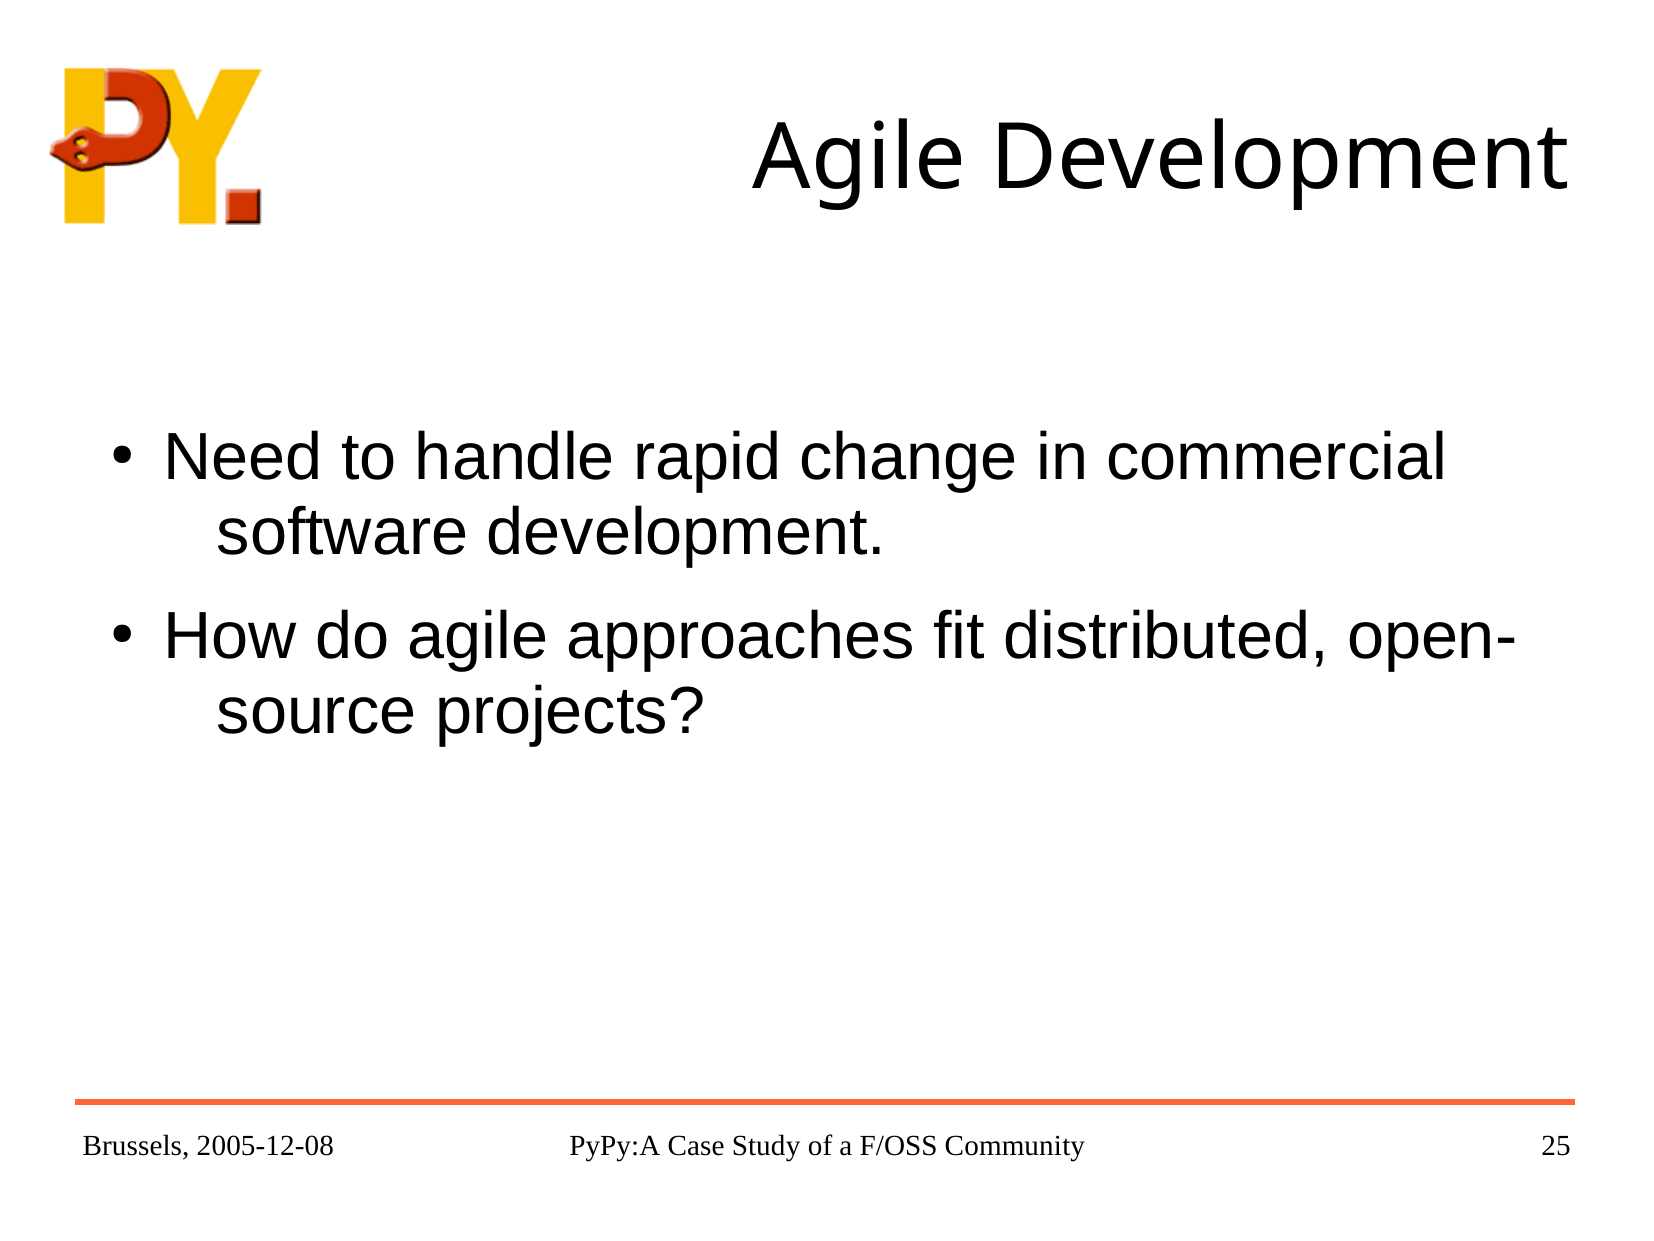

# Agile Development
Need to handle rapid change in commercial software development.
How do agile approaches fit distributed, open-source projects?
Brussels, 2005-12-08
PyPy: A Case Study of a F/OSS Community
25